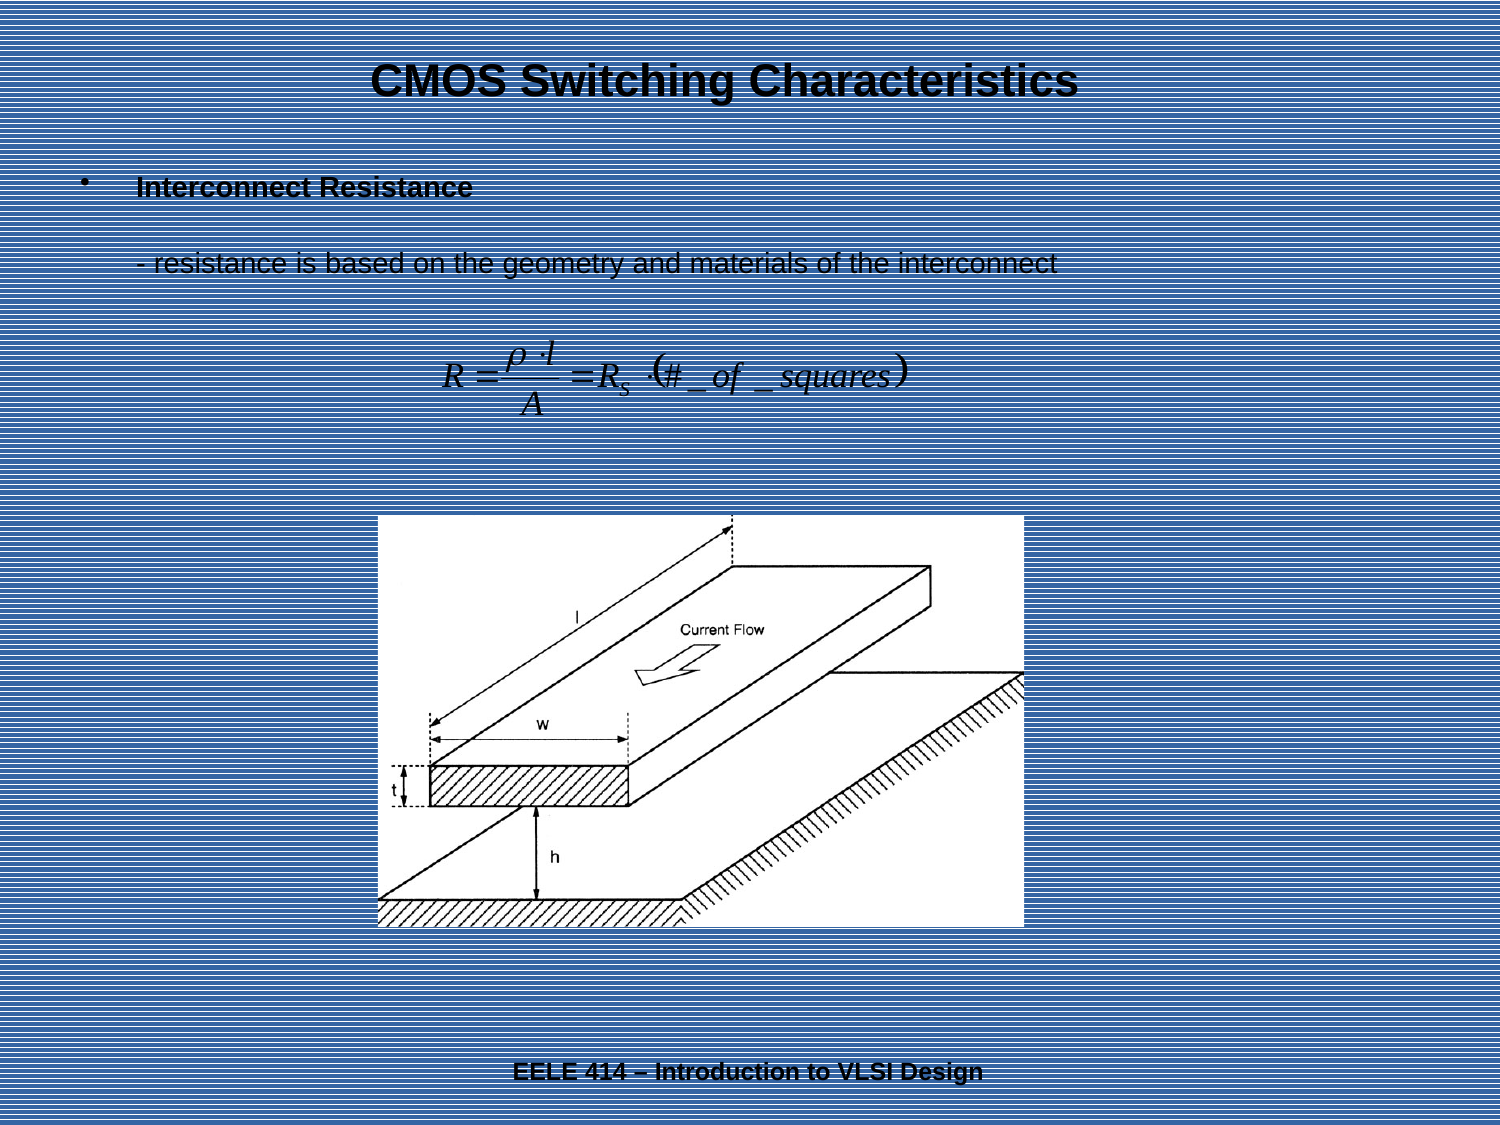

# CMOS Switching Characteristics
Interconnect Resistance
	- resistance is based on the geometry and materials of the interconnect